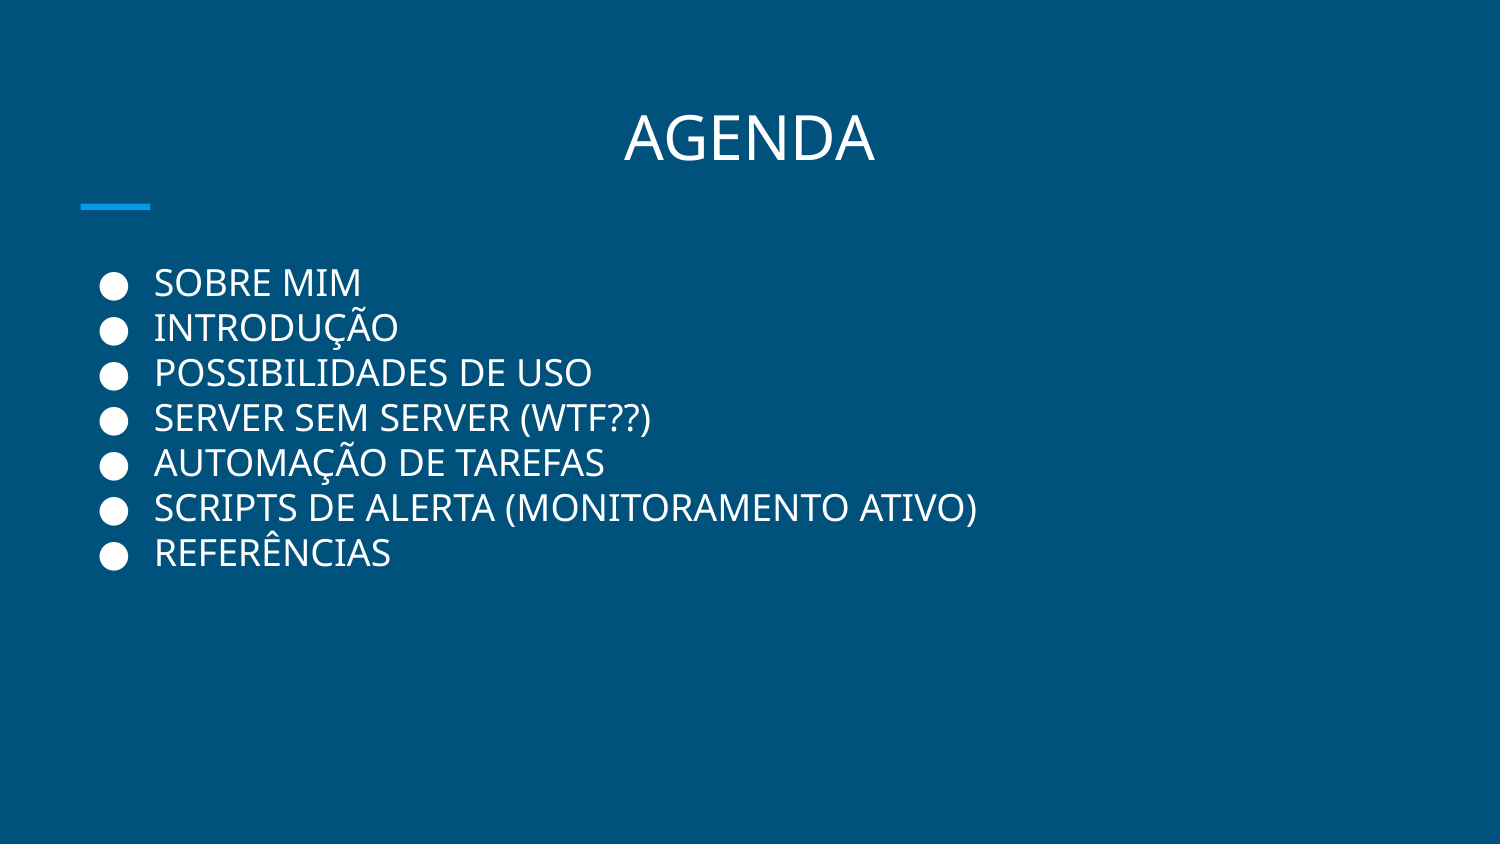

# AGENDA
SOBRE MIM
INTRODUÇÃO
POSSIBILIDADES DE USO
SERVER SEM SERVER (WTF??)
AUTOMAÇÃO DE TAREFAS
SCRIPTS DE ALERTA (MONITORAMENTO ATIVO)
REFERÊNCIAS